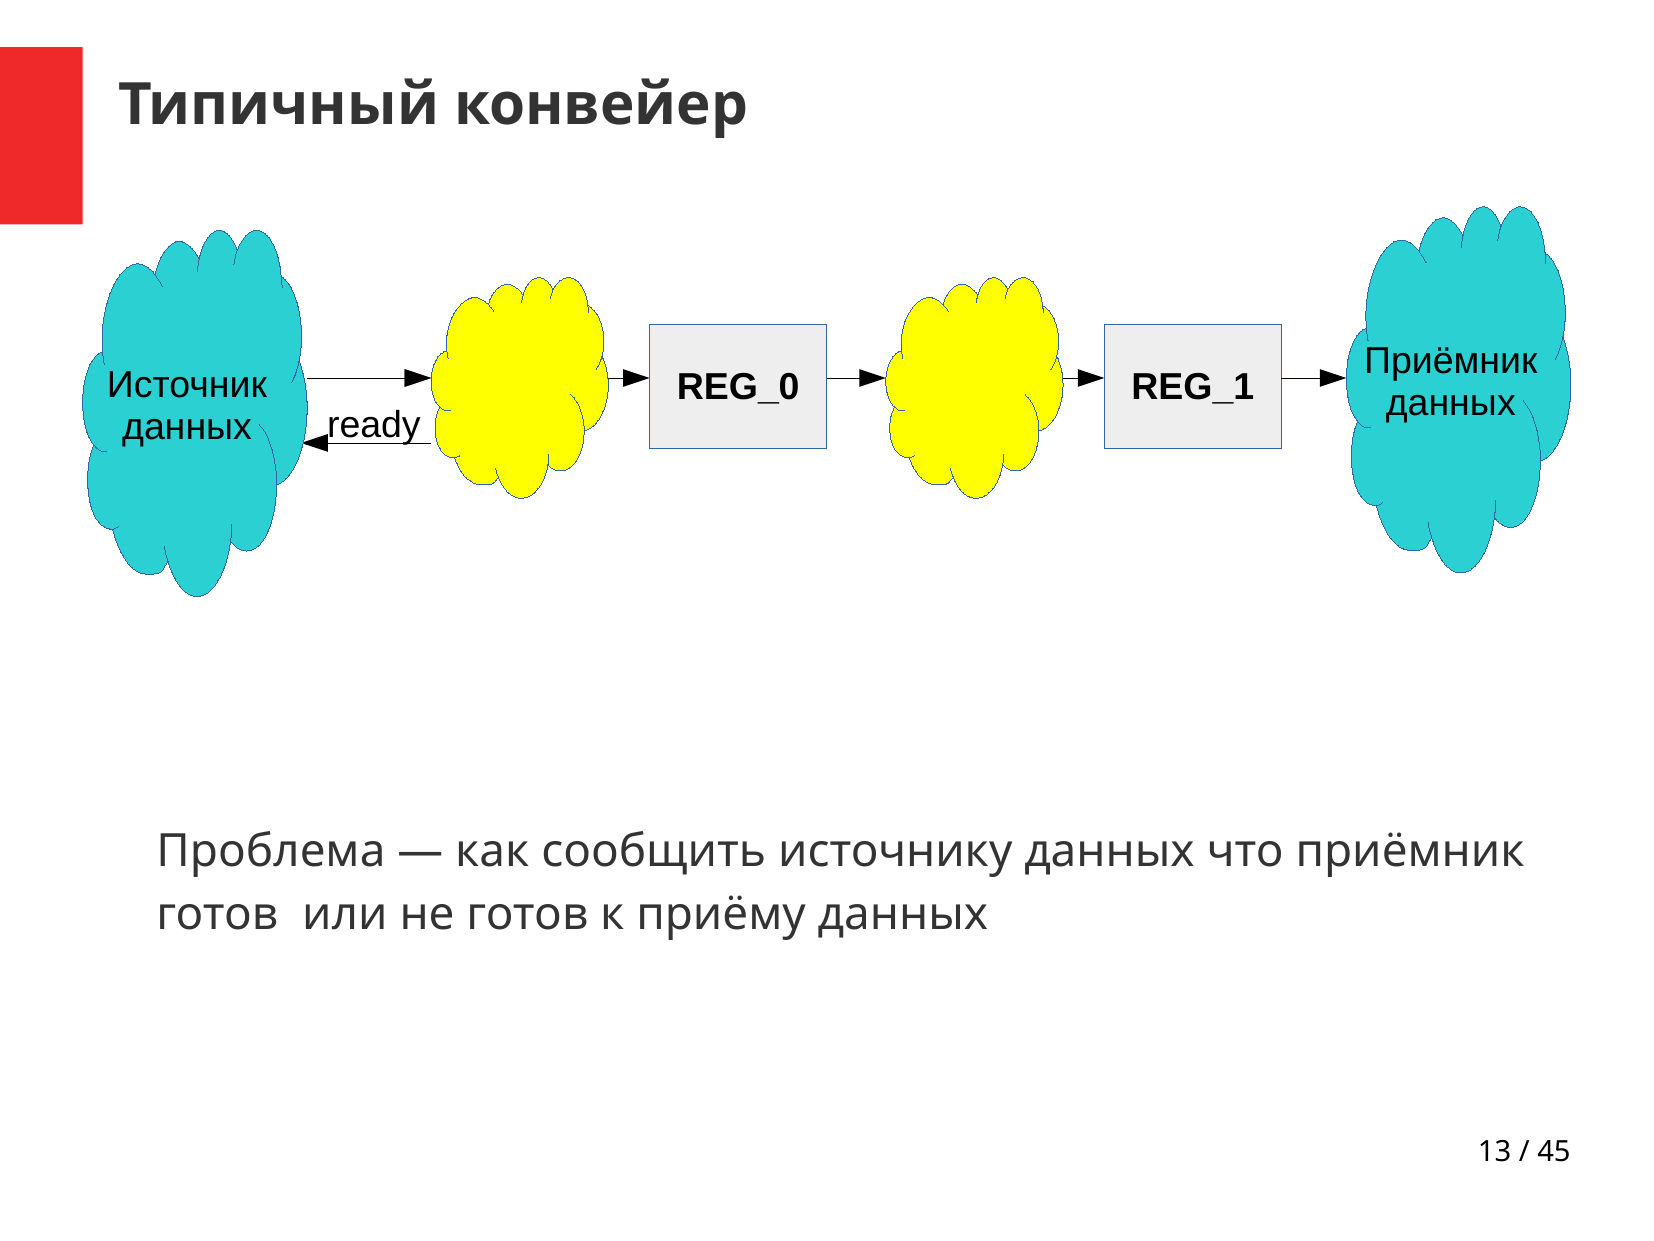

# Типичный конвейер
Приёмник
данных
Источник
данных
REG_0
REG_1
i_ready
Проблема — как сообщить источнику данных что приёмник готов или не готов к приёму данных
13